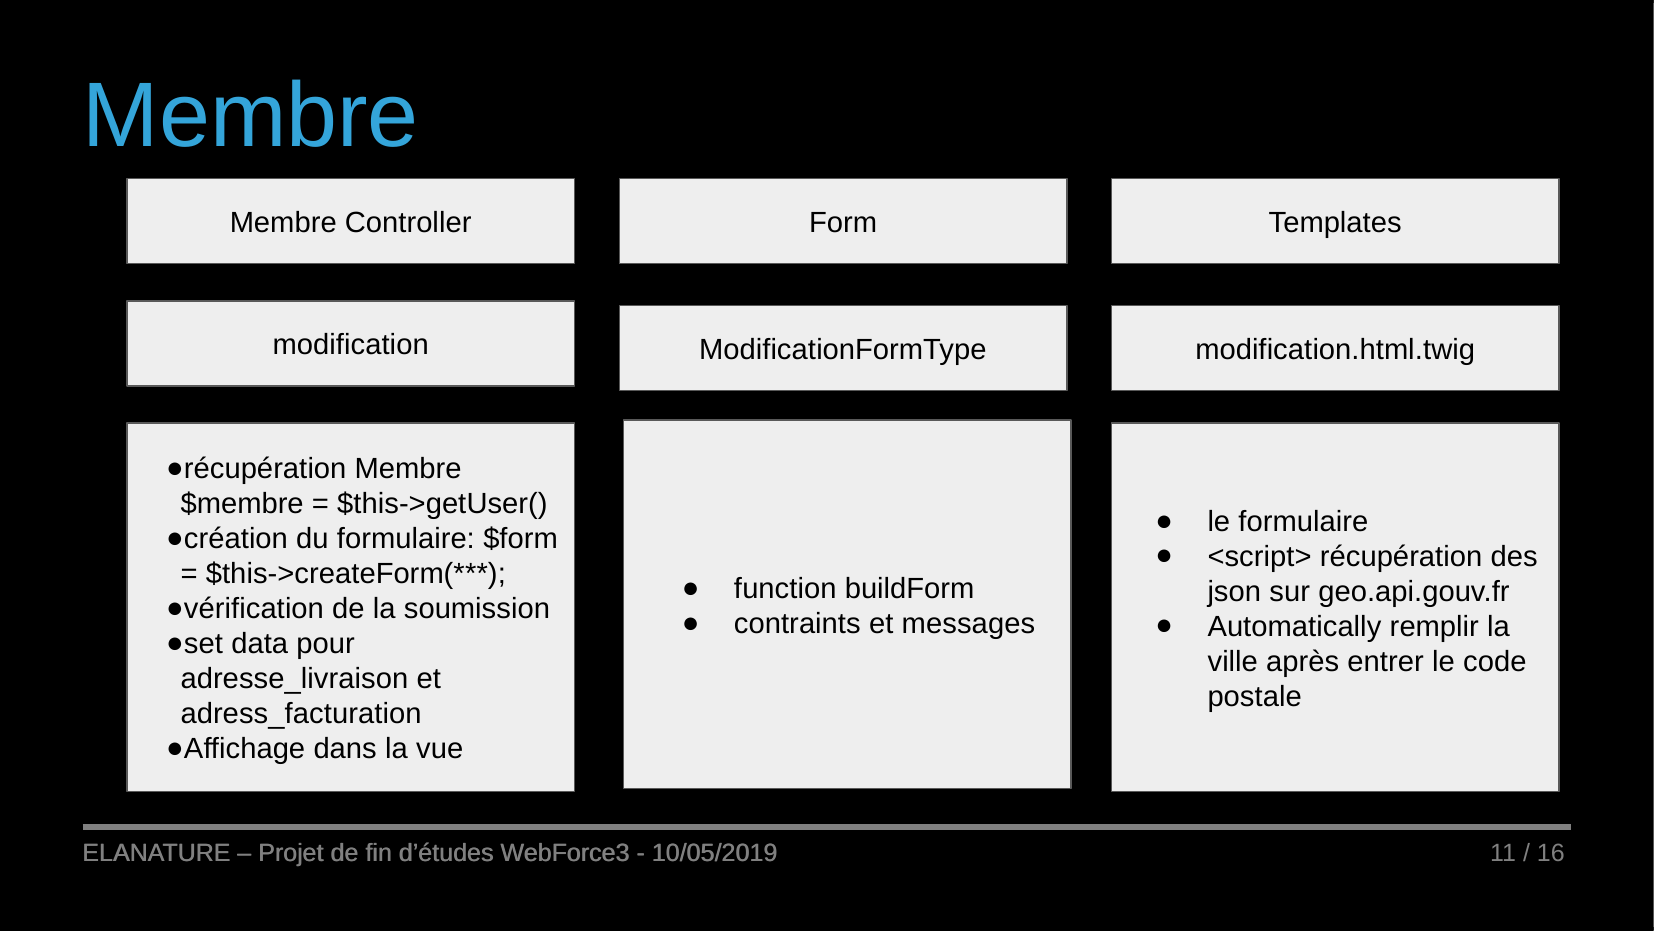

# Membre
Membre Controller
Form
Templates
modification
ModificationFormType
modification.html.twig
function buildForm
contraints et messages
récupération Membre $membre = $this->getUser()
création du formulaire: $form = $this->createForm(***);
vérification de la soumission
set data pour adresse_livraison et adress_facturation
Affichage dans la vue
le formulaire
<script> récupération des json sur geo.api.gouv.fr
Automatically remplir la ville après entrer le code postale